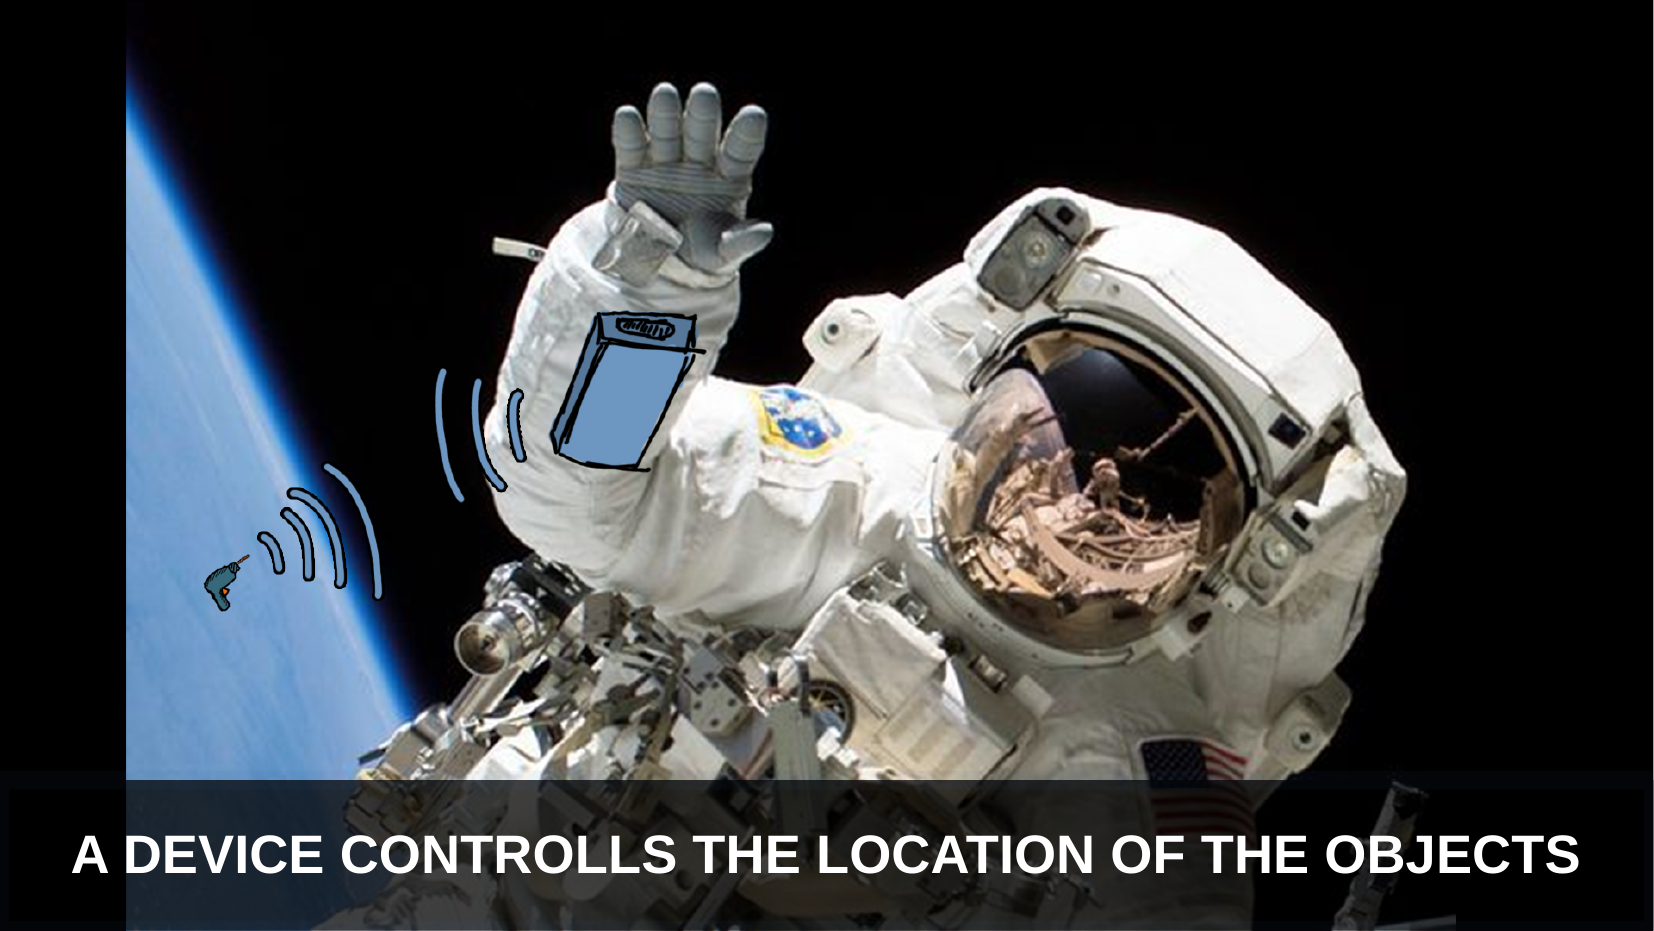

#
A DEVICE CONTROLLS THE LOCATION OF THE OBJECTS